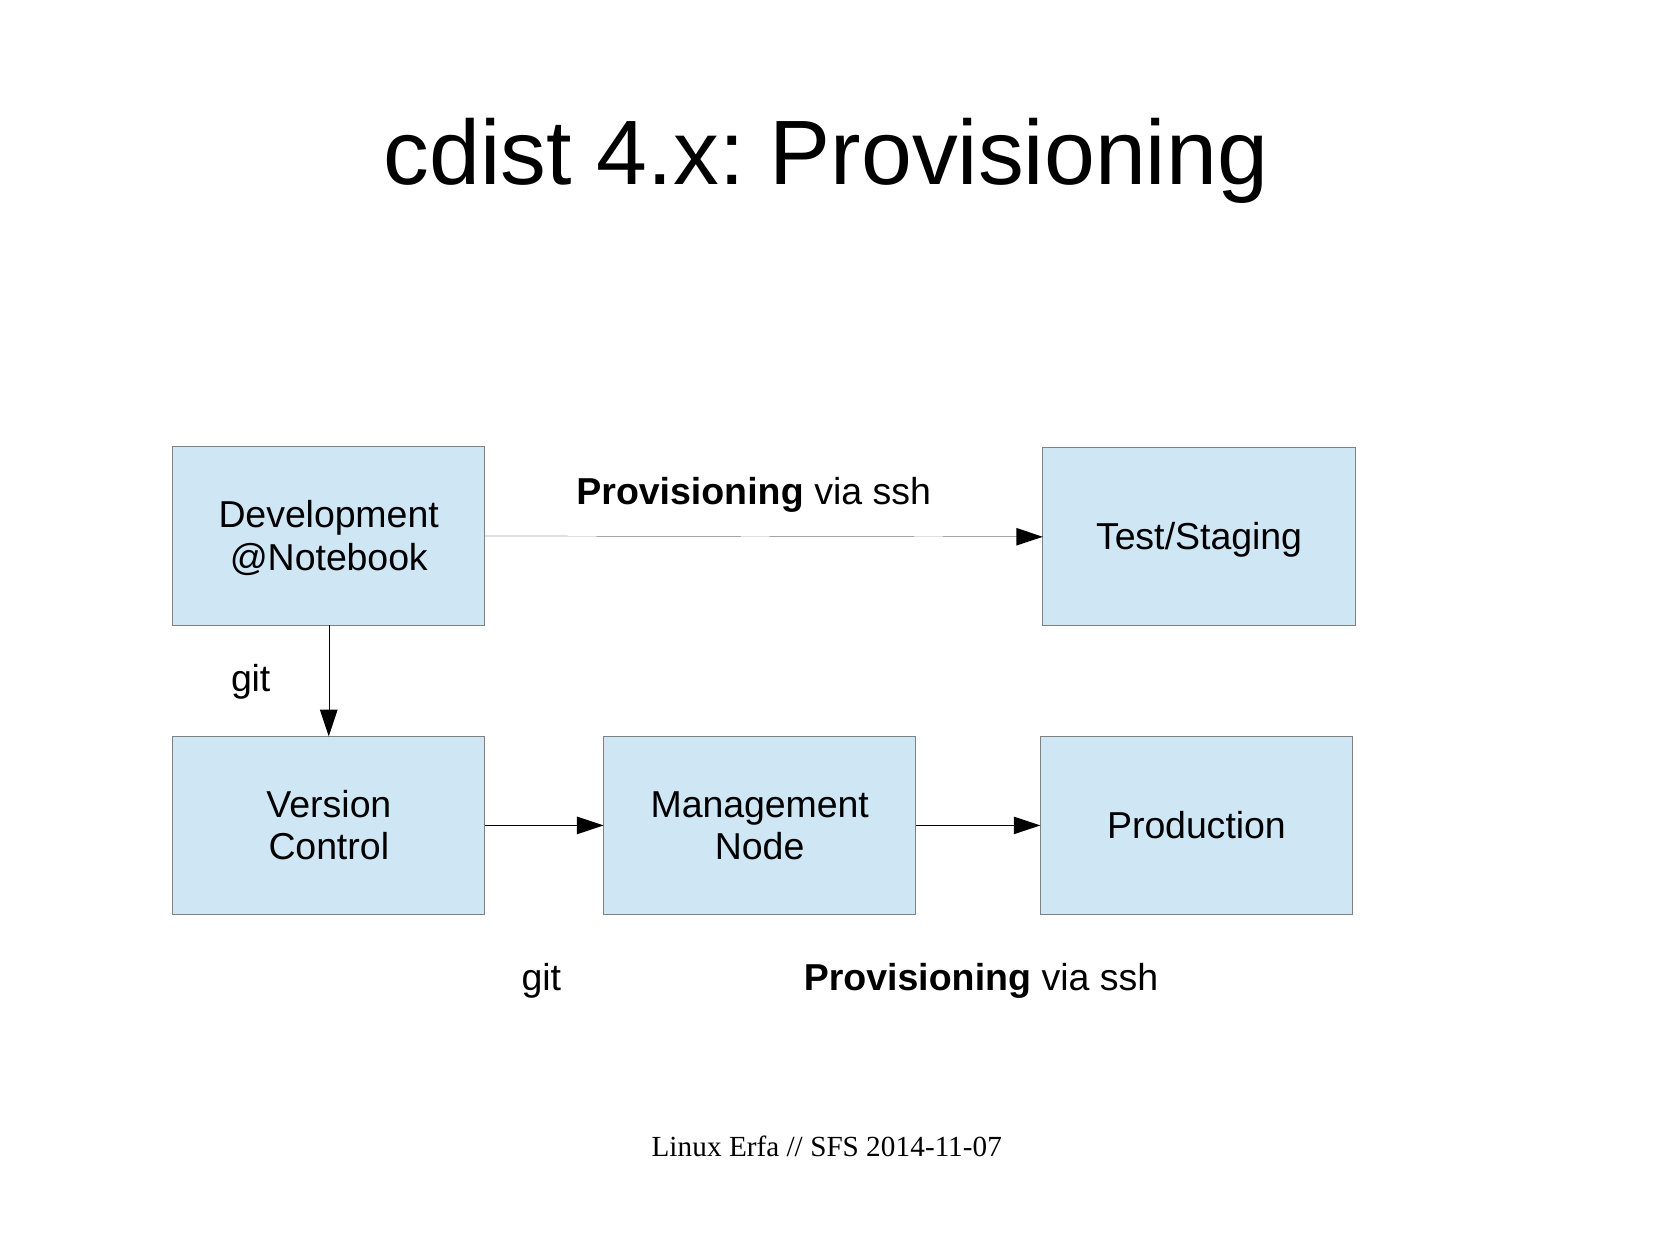

# cdist 4.x: Provisioning
Development
@Notebook
Test/Staging
Provisioning via ssh
git
Version
Control
Management
Node
Production
Provisioning via ssh
git
Linux Erfa // SFS 2014-11-07